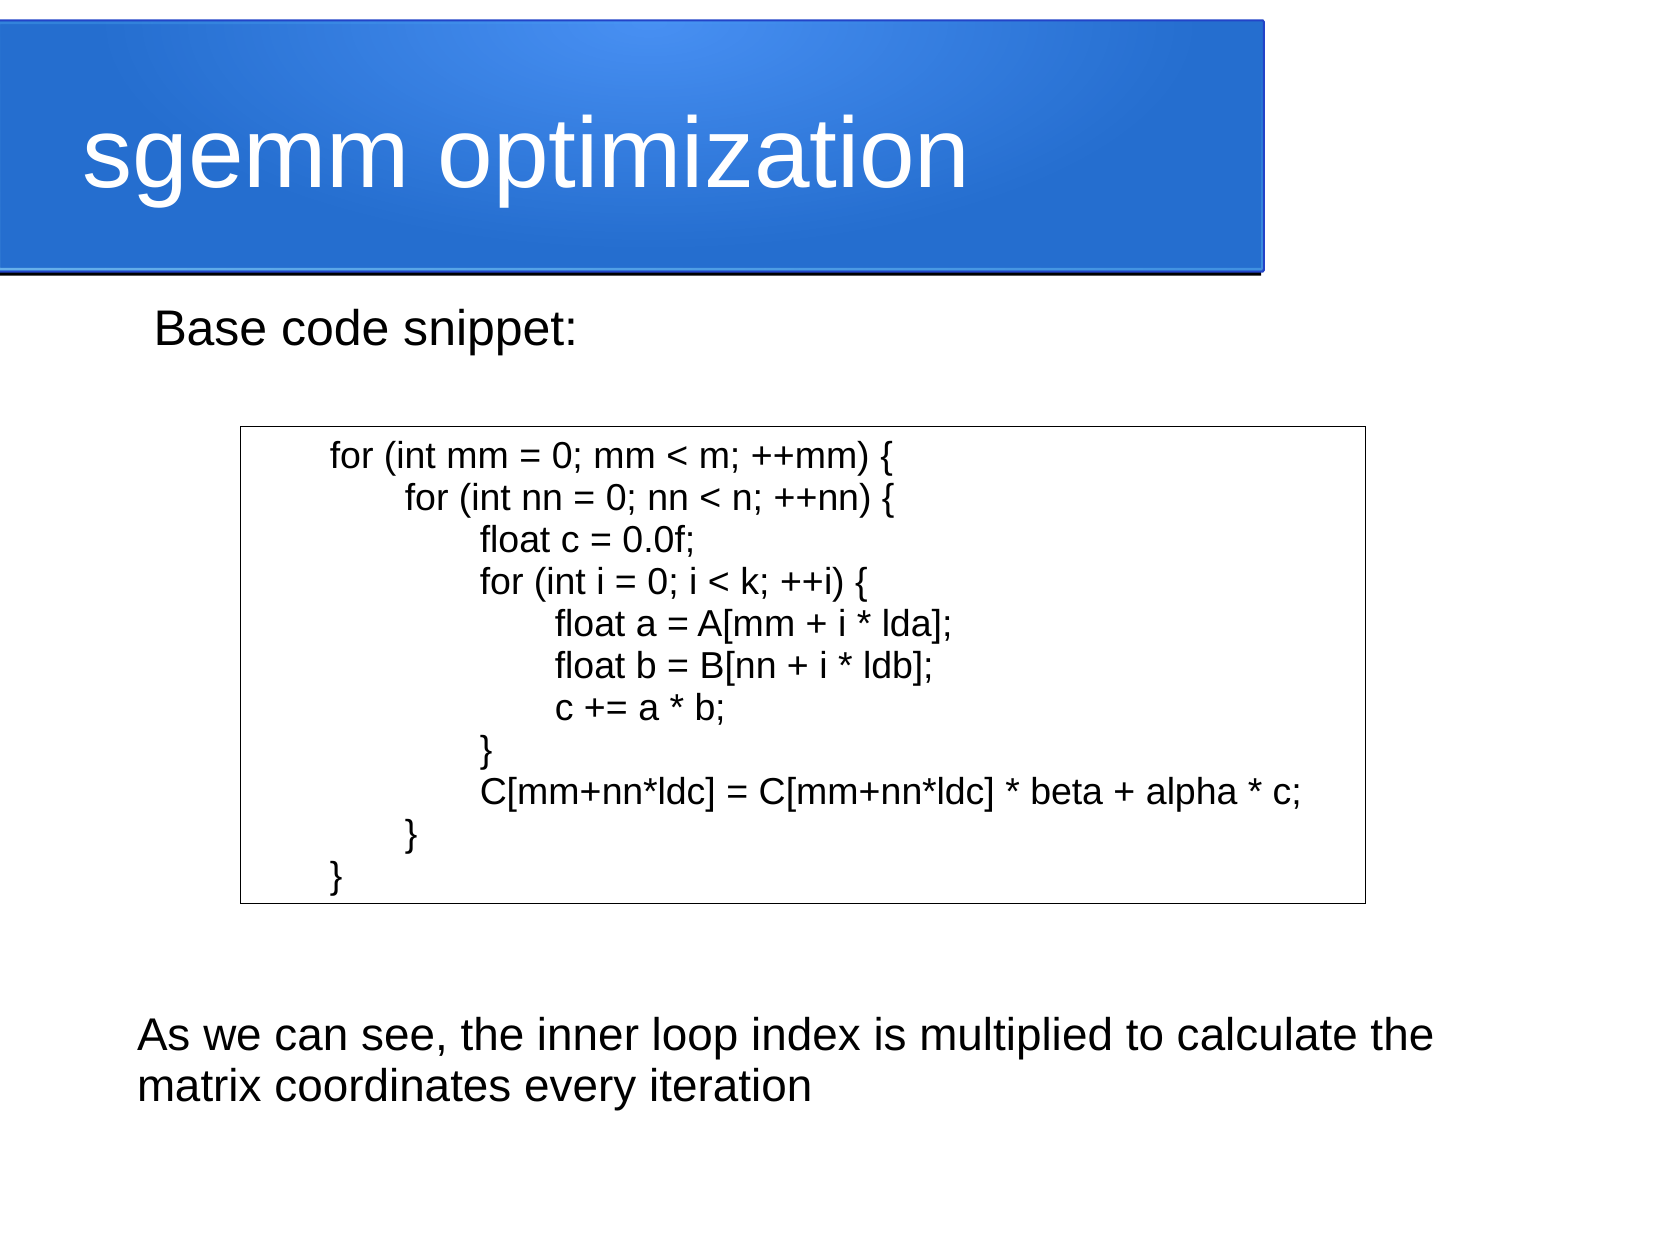

sgemm optimization
# Base code snippet:
	for (int mm = 0; mm < m; ++mm) {
		for (int nn = 0; nn < n; ++nn) {
			float c = 0.0f;
			for (int i = 0; i < k; ++i) {
				float a = A[mm + i * lda];
				float b = B[nn + i * ldb];
				c += a * b;
			}
			C[mm+nn*ldc] = C[mm+nn*ldc] * beta + alpha * c;
		}
	}
As we can see, the inner loop index is multiplied to calculate the matrix coordinates every iteration